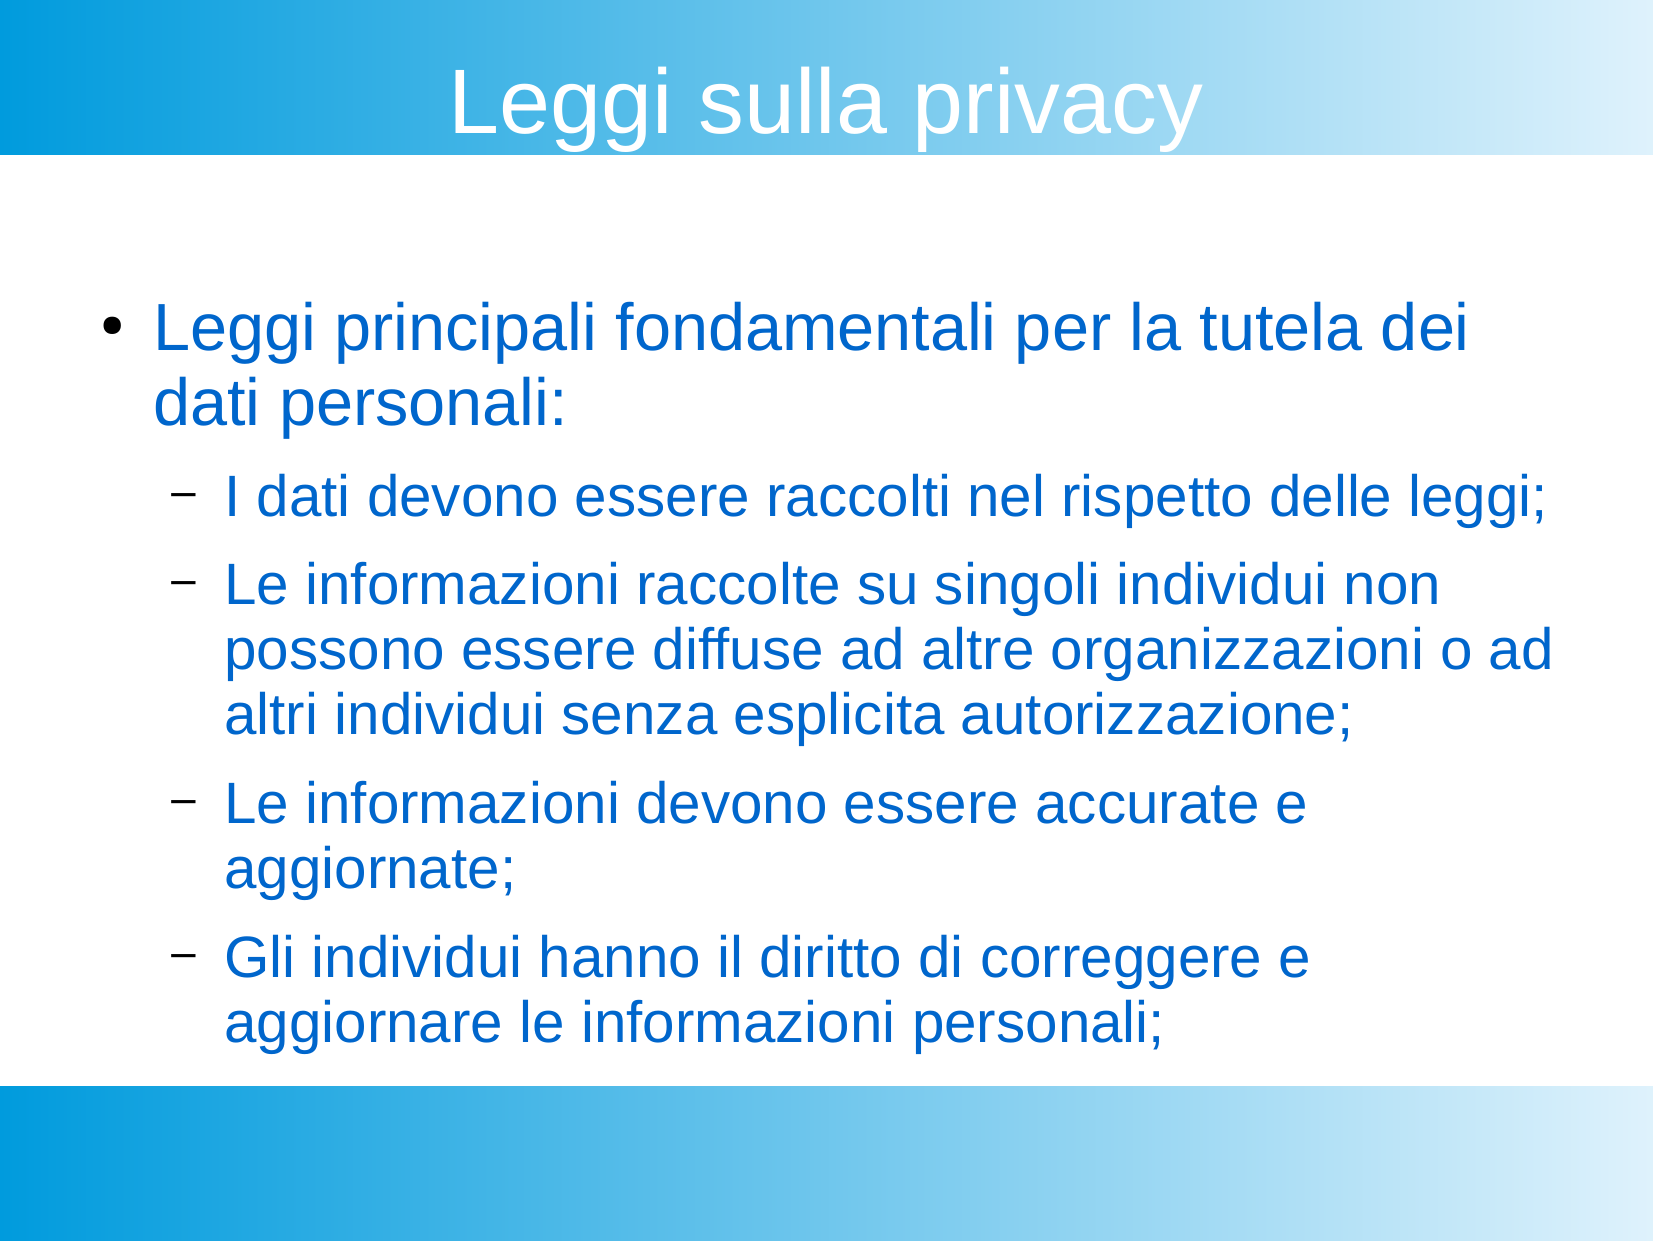

# Leggi sulla privacy
Leggi principali fondamentali per la tutela dei dati personali:
I dati devono essere raccolti nel rispetto delle leggi;
Le informazioni raccolte su singoli individui non possono essere diffuse ad altre organizzazioni o ad altri individui senza esplicita autorizzazione;
Le informazioni devono essere accurate e aggiornate;
Gli individui hanno il diritto di correggere e aggiornare le informazioni personali;